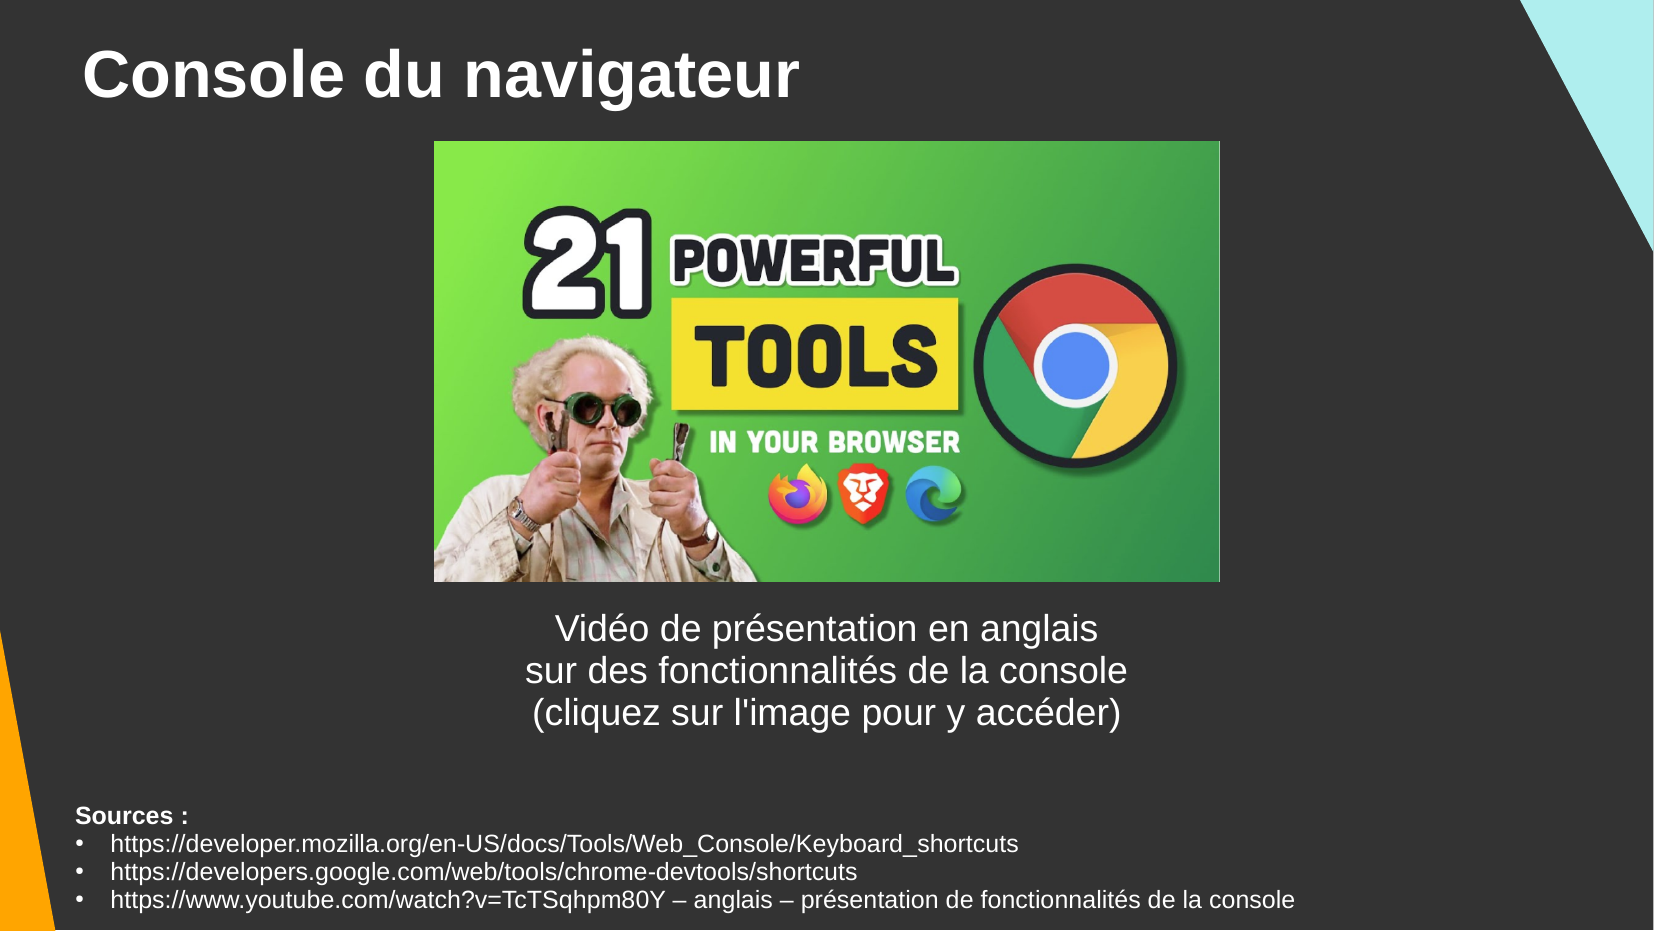

# Console du navigateur
Vidéo de présentation en anglais
sur des fonctionnalités de la console
(cliquez sur l'image pour y accéder)
Sources :
https://developer.mozilla.org/en-US/docs/Tools/Web_Console/Keyboard_shortcuts
https://developers.google.com/web/tools/chrome-devtools/shortcuts
https://www.youtube.com/watch?v=TcTSqhpm80Y – anglais – présentation de fonctionnalités de la console